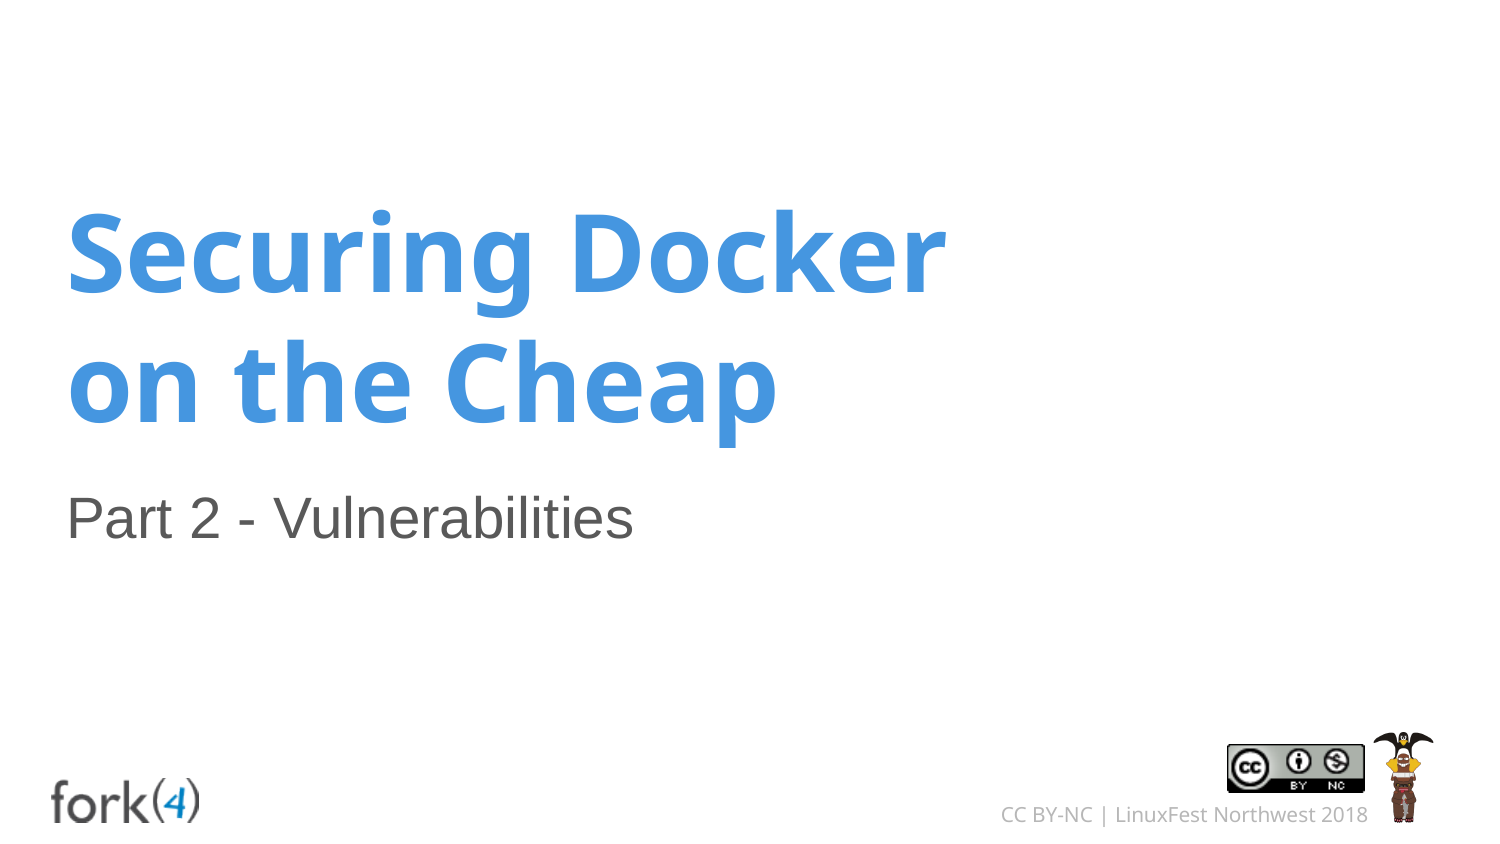

# Securing Docker on the Cheap
Part 2 - Vulnerabilities